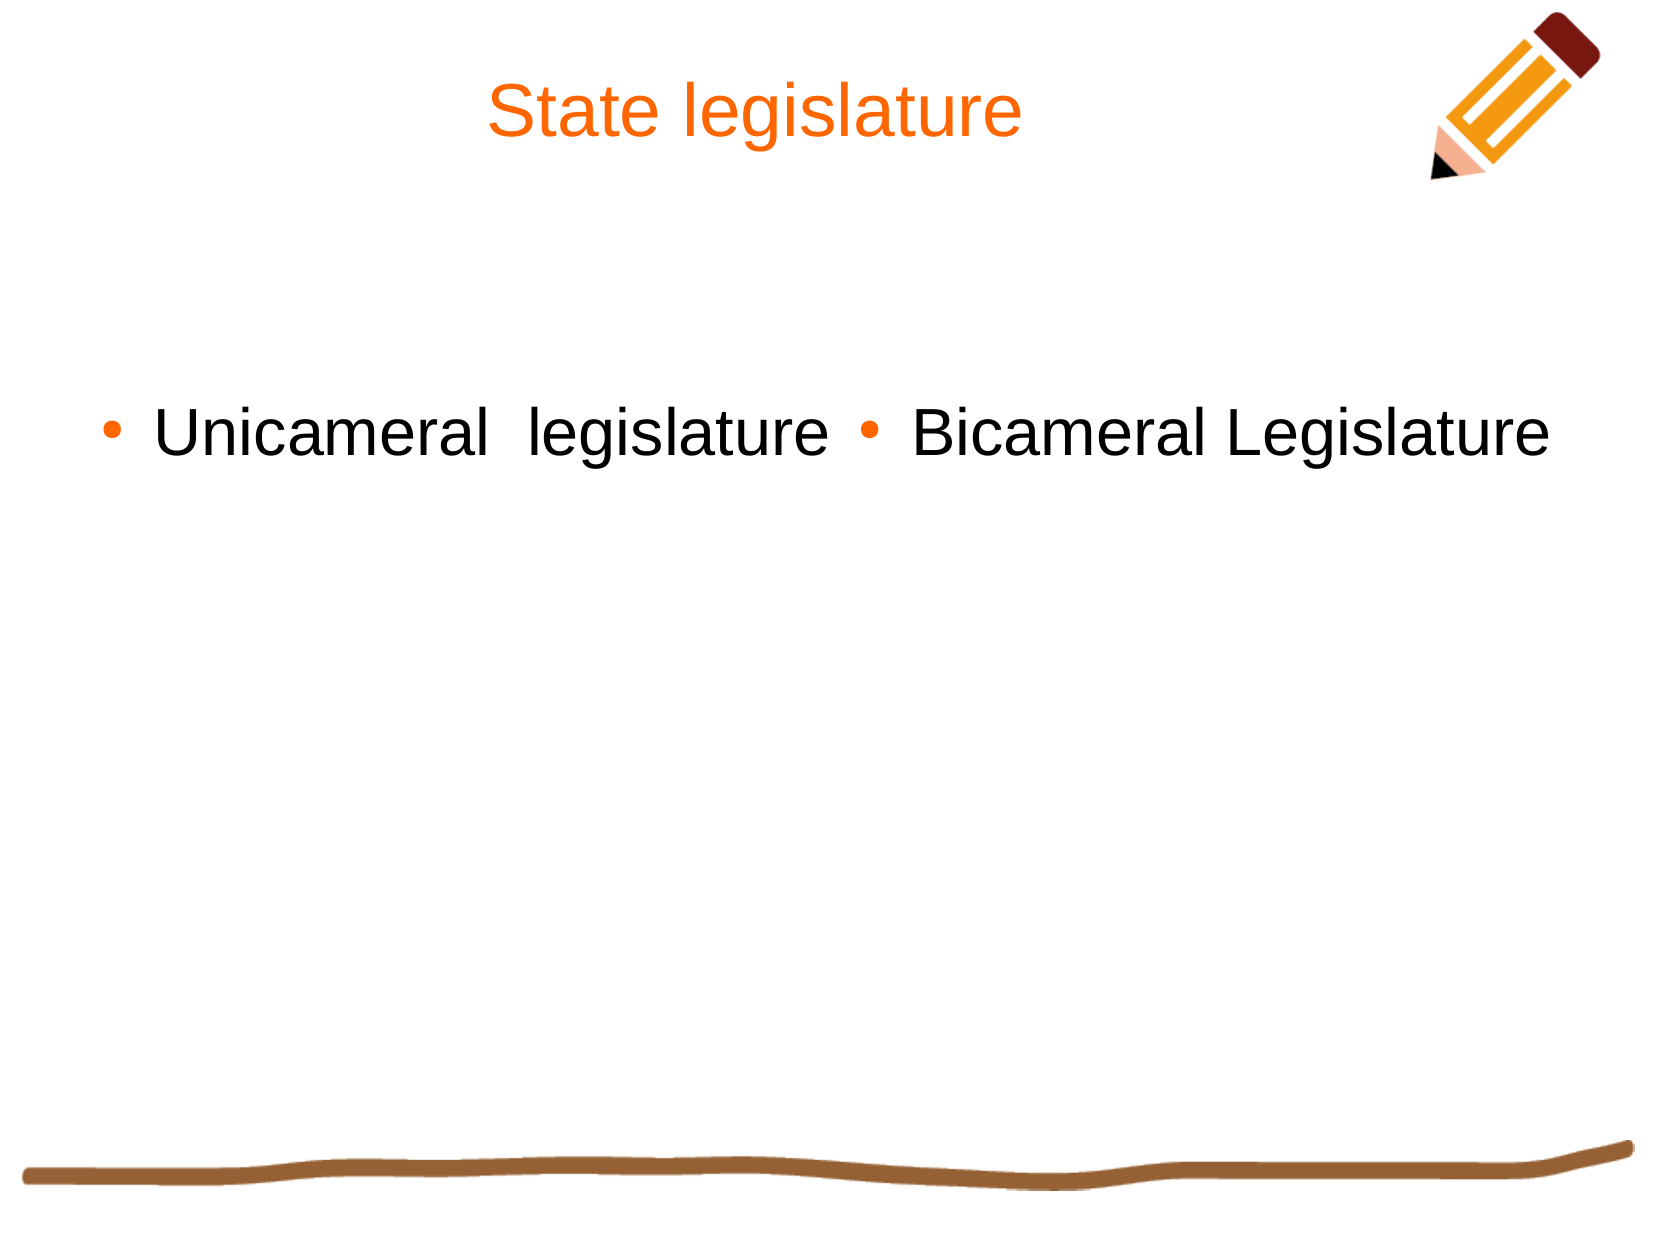

# State legislature
Unicameral legislature
Bicameral Legislature